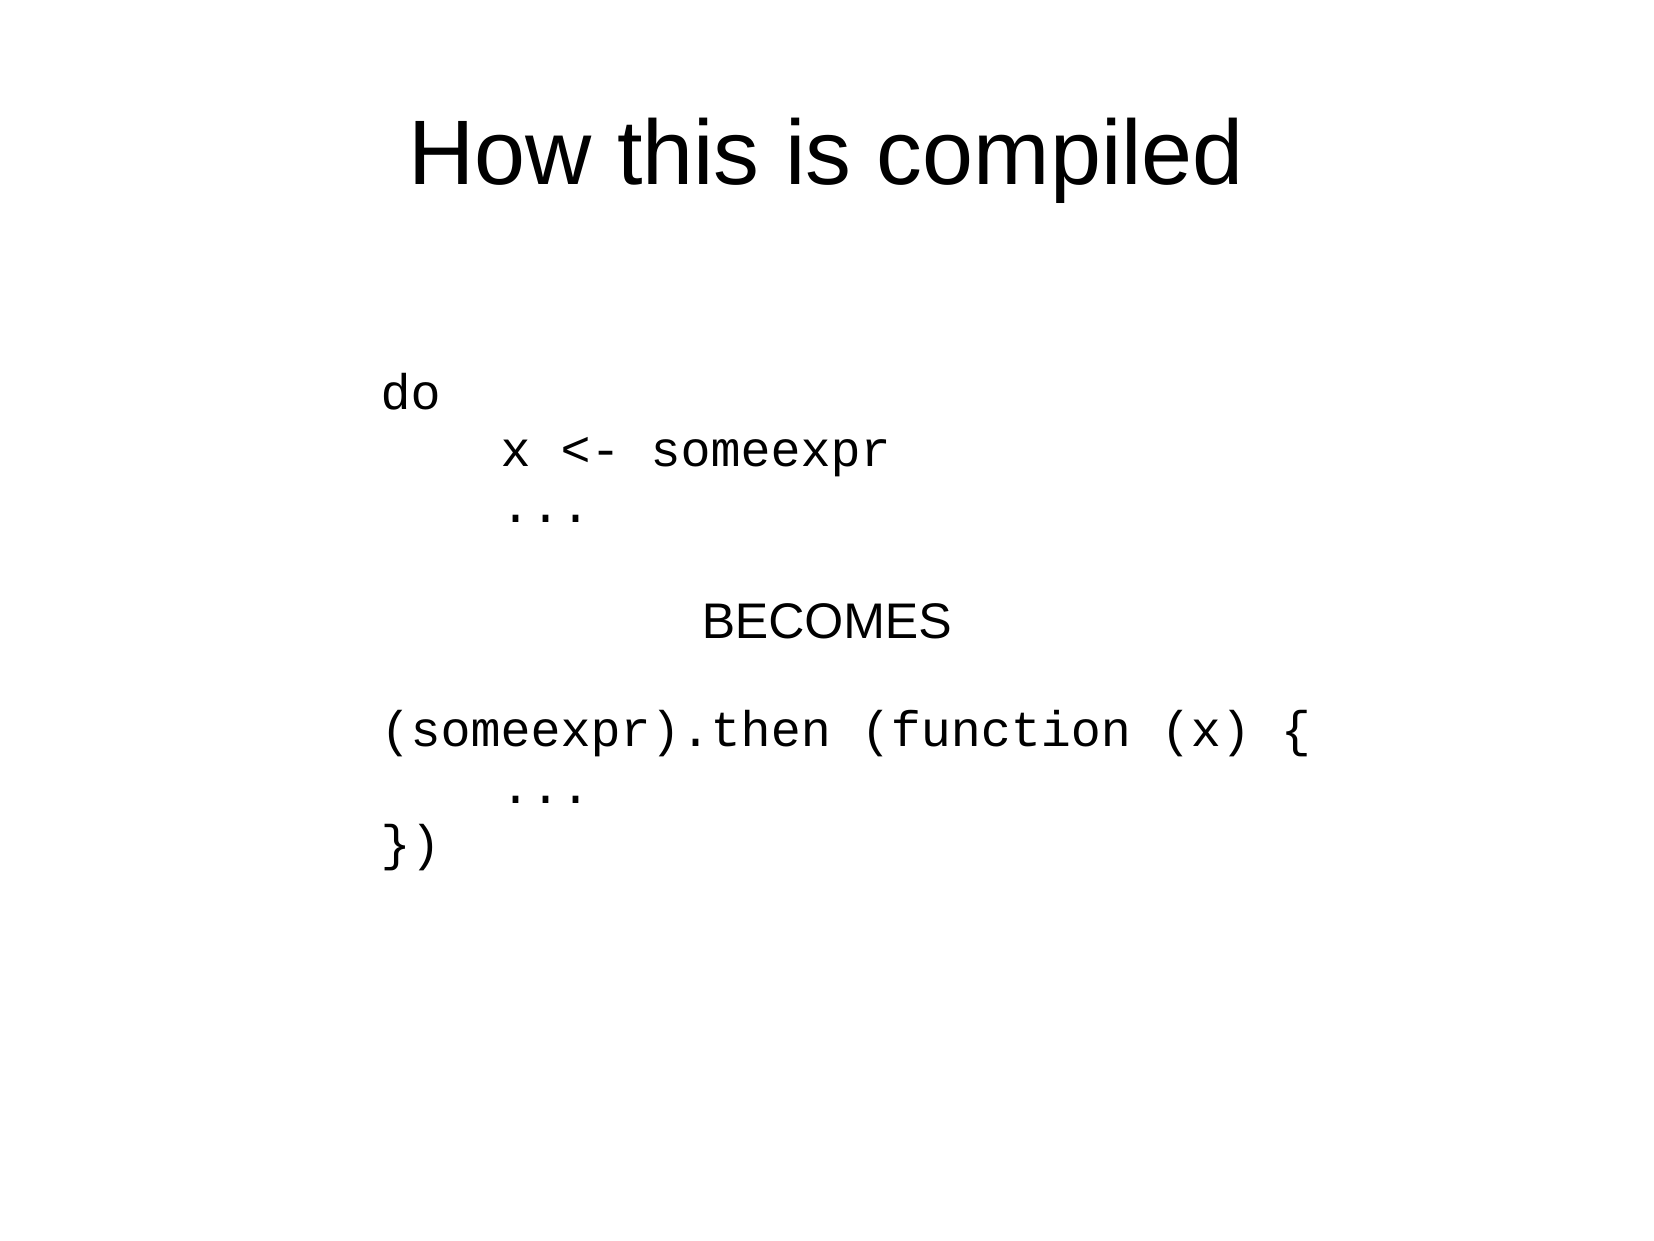

# How this is compiled
 do
 x <- someexpr
 ...
BECOMES
 (someexpr).then (function (x) {
 ...
 })